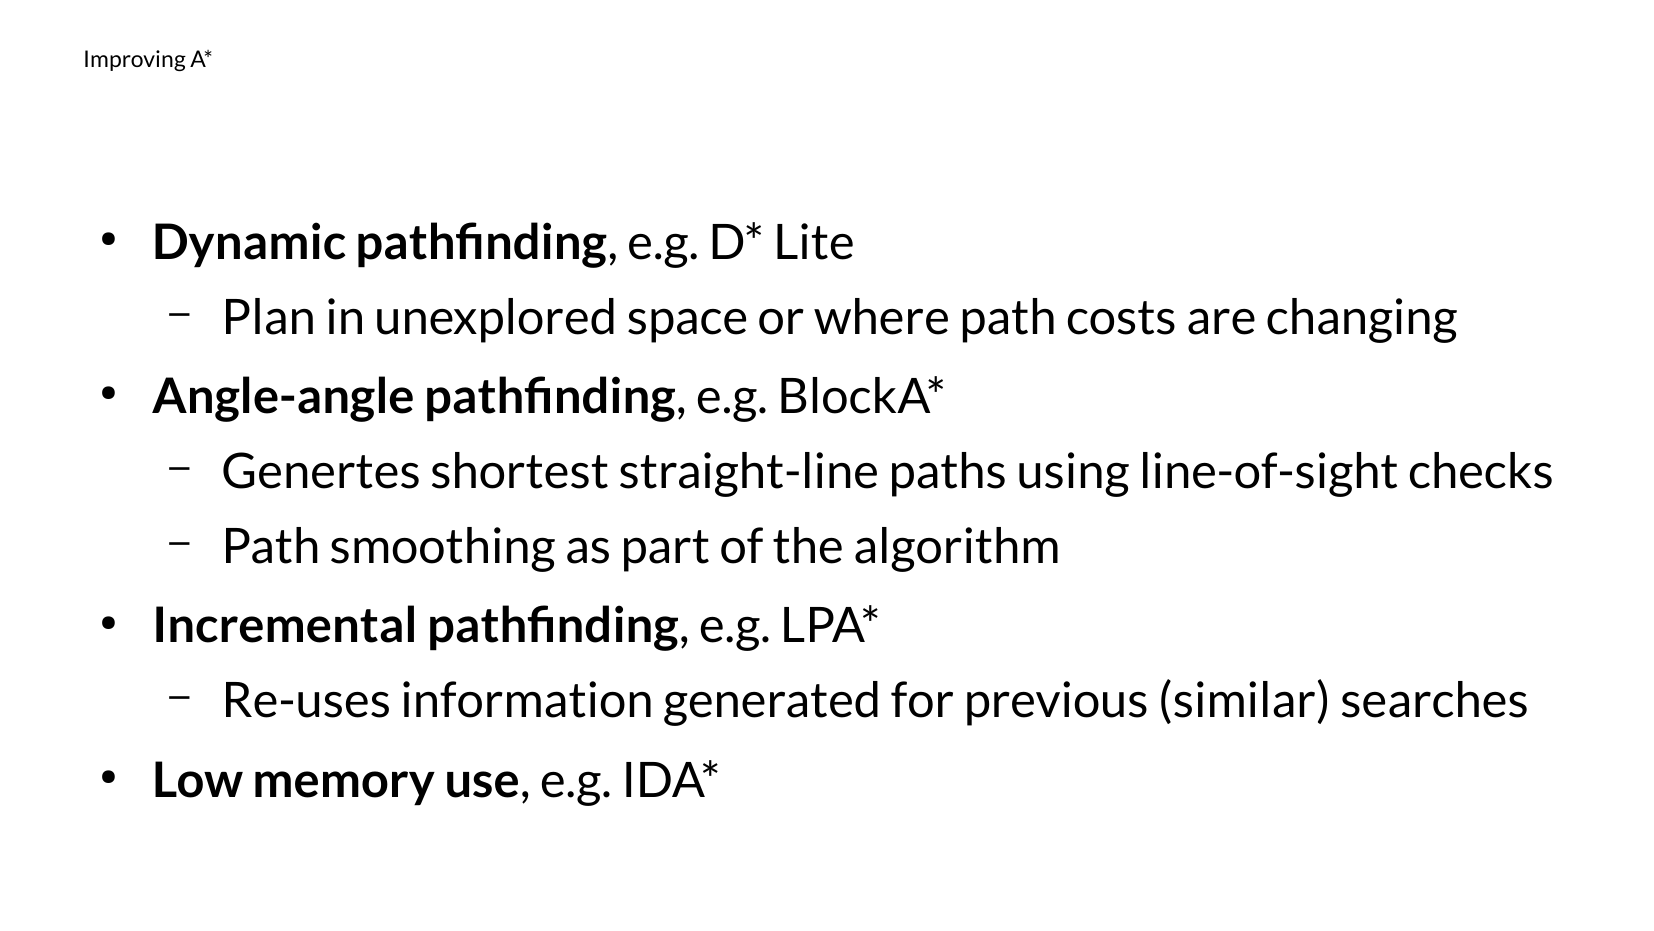

# Improving A*
Dynamic pathfinding, e.g. D* Lite
Plan in unexplored space or where path costs are changing
Angle-angle pathfinding, e.g. BlockA*
Genertes shortest straight-line paths using line-of-sight checks
Path smoothing as part of the algorithm
Incremental pathfinding, e.g. LPA*
Re-uses information generated for previous (similar) searches
Low memory use, e.g. IDA*